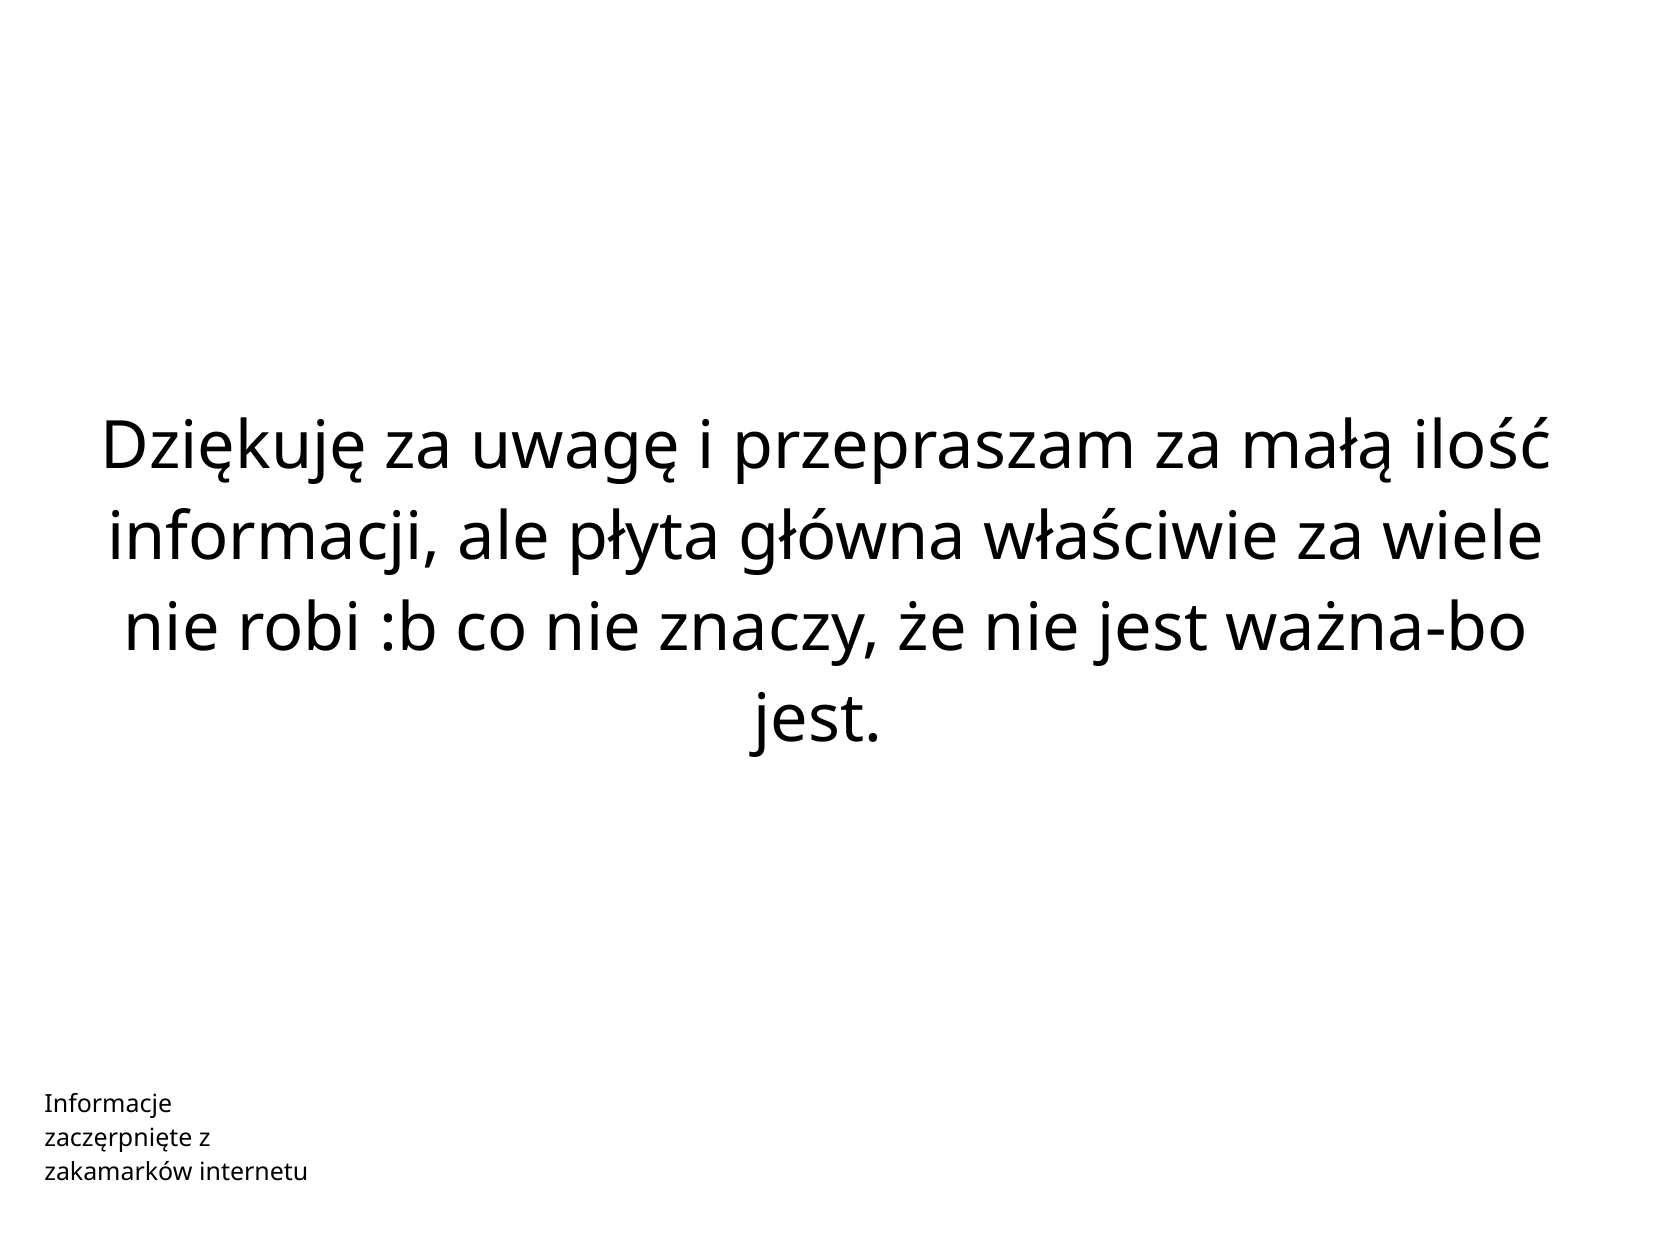

# Dziękuję za uwagę i przepraszam za małą ilość informacji, ale płyta główna właściwie za wiele nie robi :b co nie znaczy, że nie jest ważna-bo jest.
Informacje zaczęrpnięte z zakamarków internetu